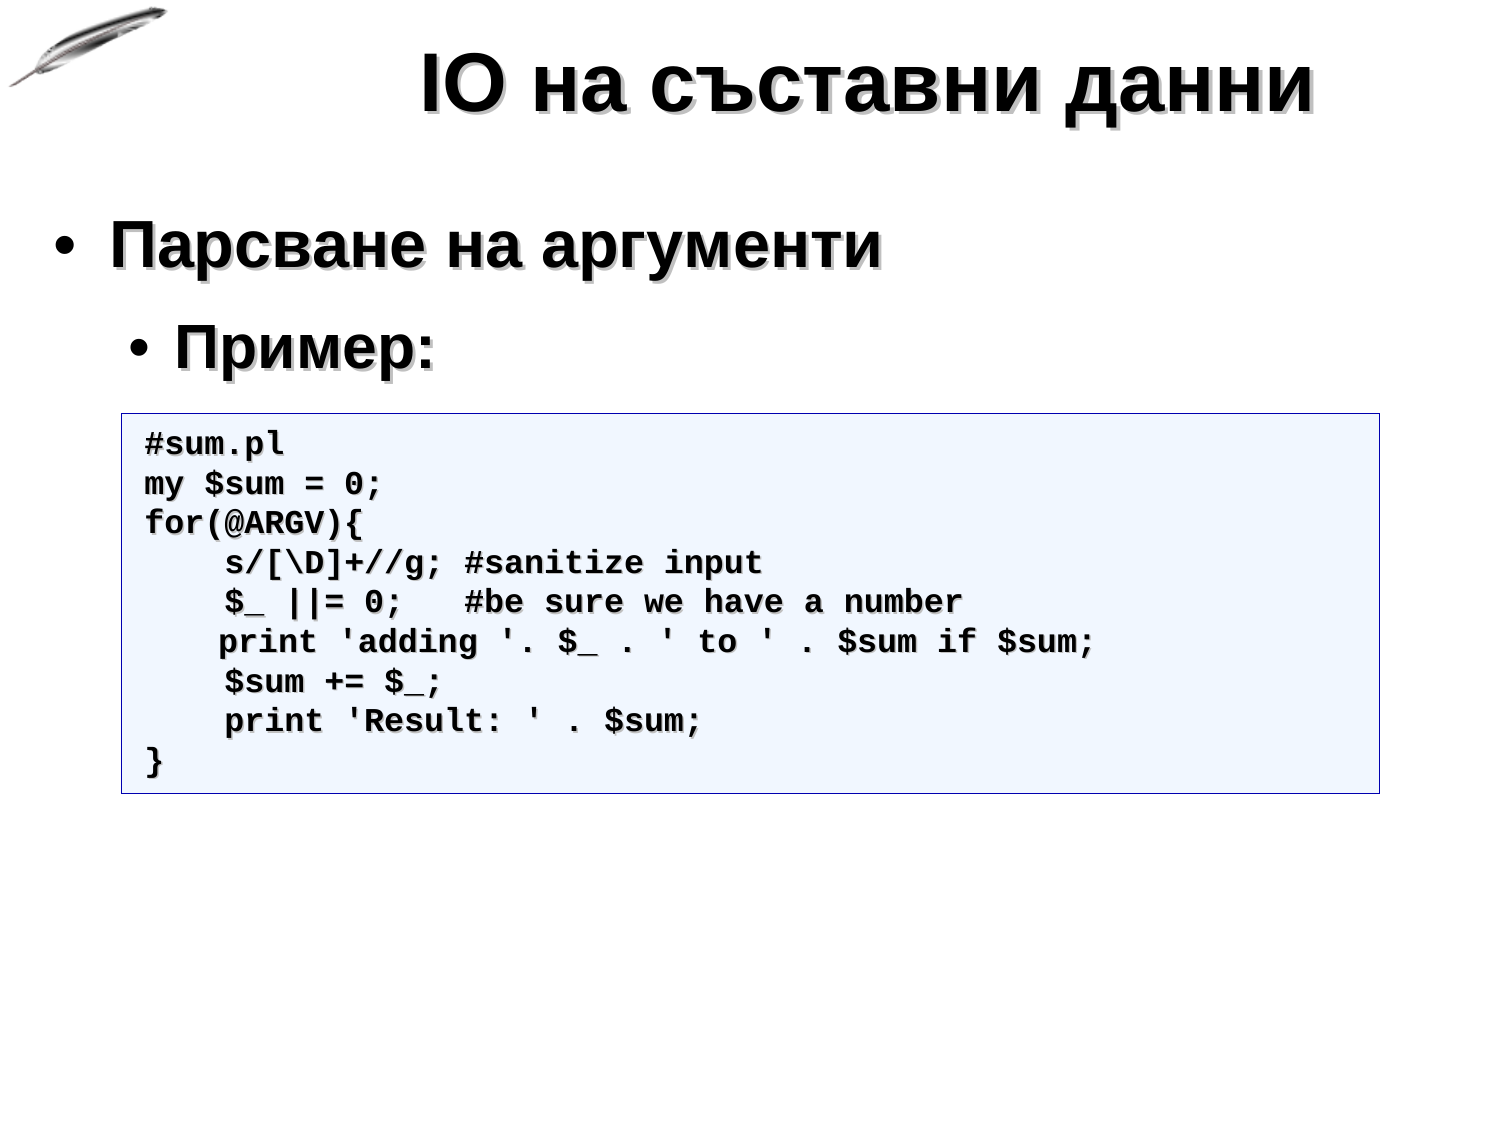

# IO на съставни данни
Парсване на аргументи
Пример:
#sum.pl
my $sum = 0;
for(@ARGV){
 s/[\D]+//g; #sanitize input
 $_ ||= 0; #be sure we have a number
	print 'adding '. $_ . ' to ' . $sum if $sum;
 $sum += $_;
 print 'Result: ' . $sum;
}